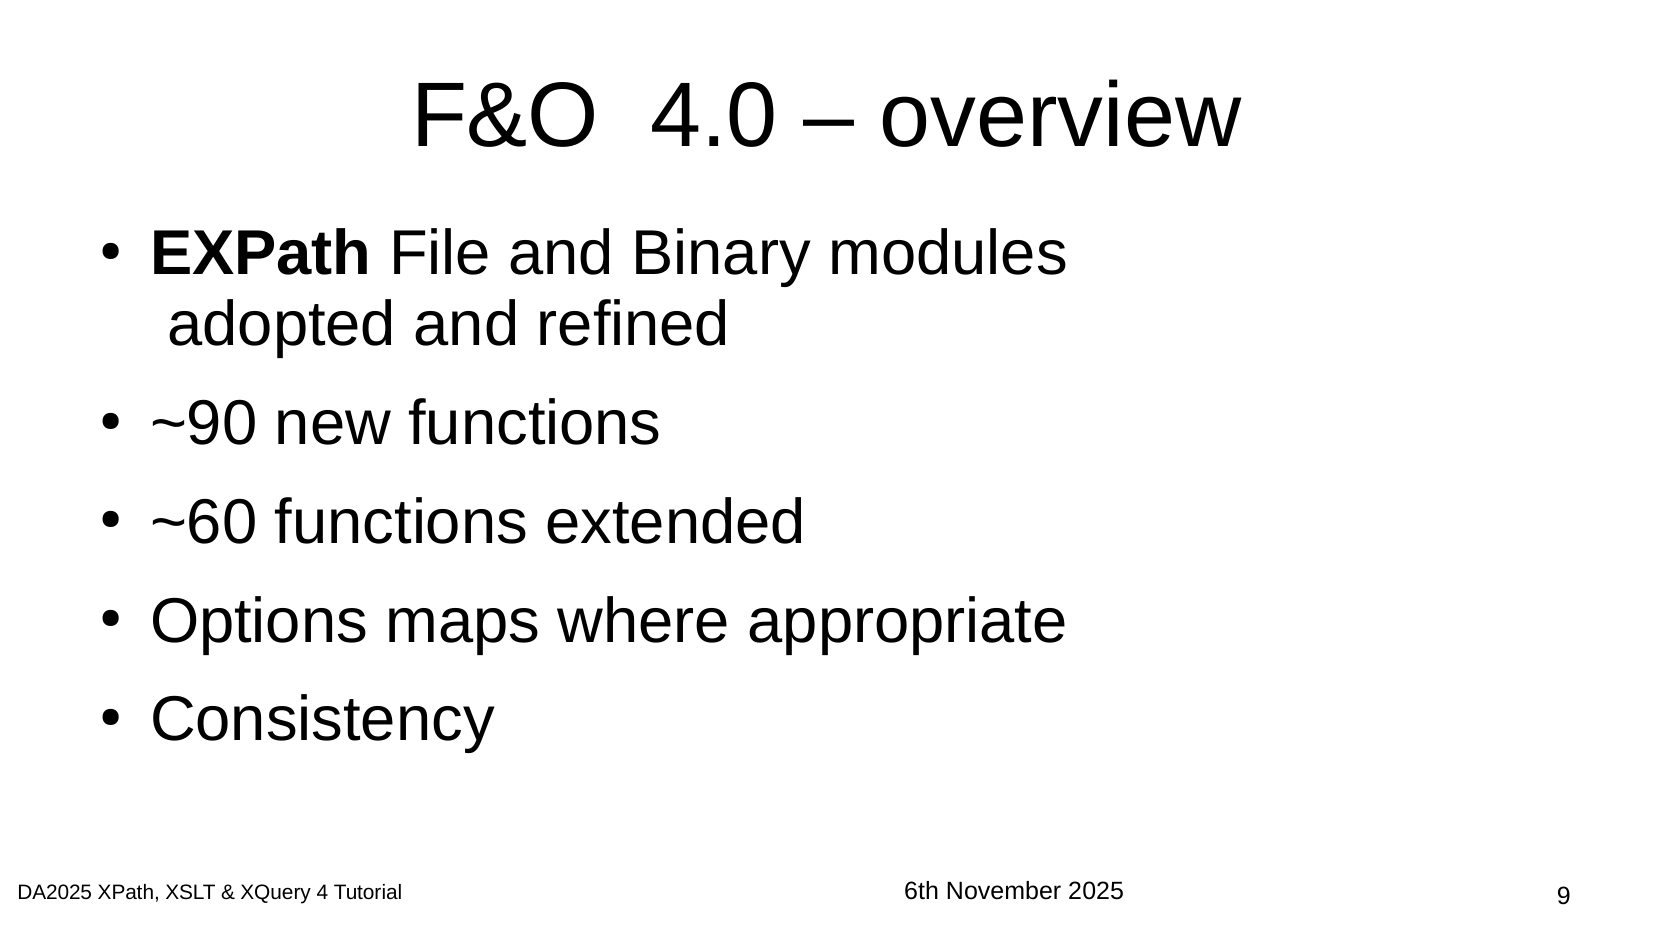

# F&O 4.0 – overview
EXPath File and Binary modules
 adopted and refined
~90 new functions
~60 functions extended
Options maps where appropriate
Consistency
6th November 2025
DA2025 XPath, XSLT & XQuery 4 Tutorial
9